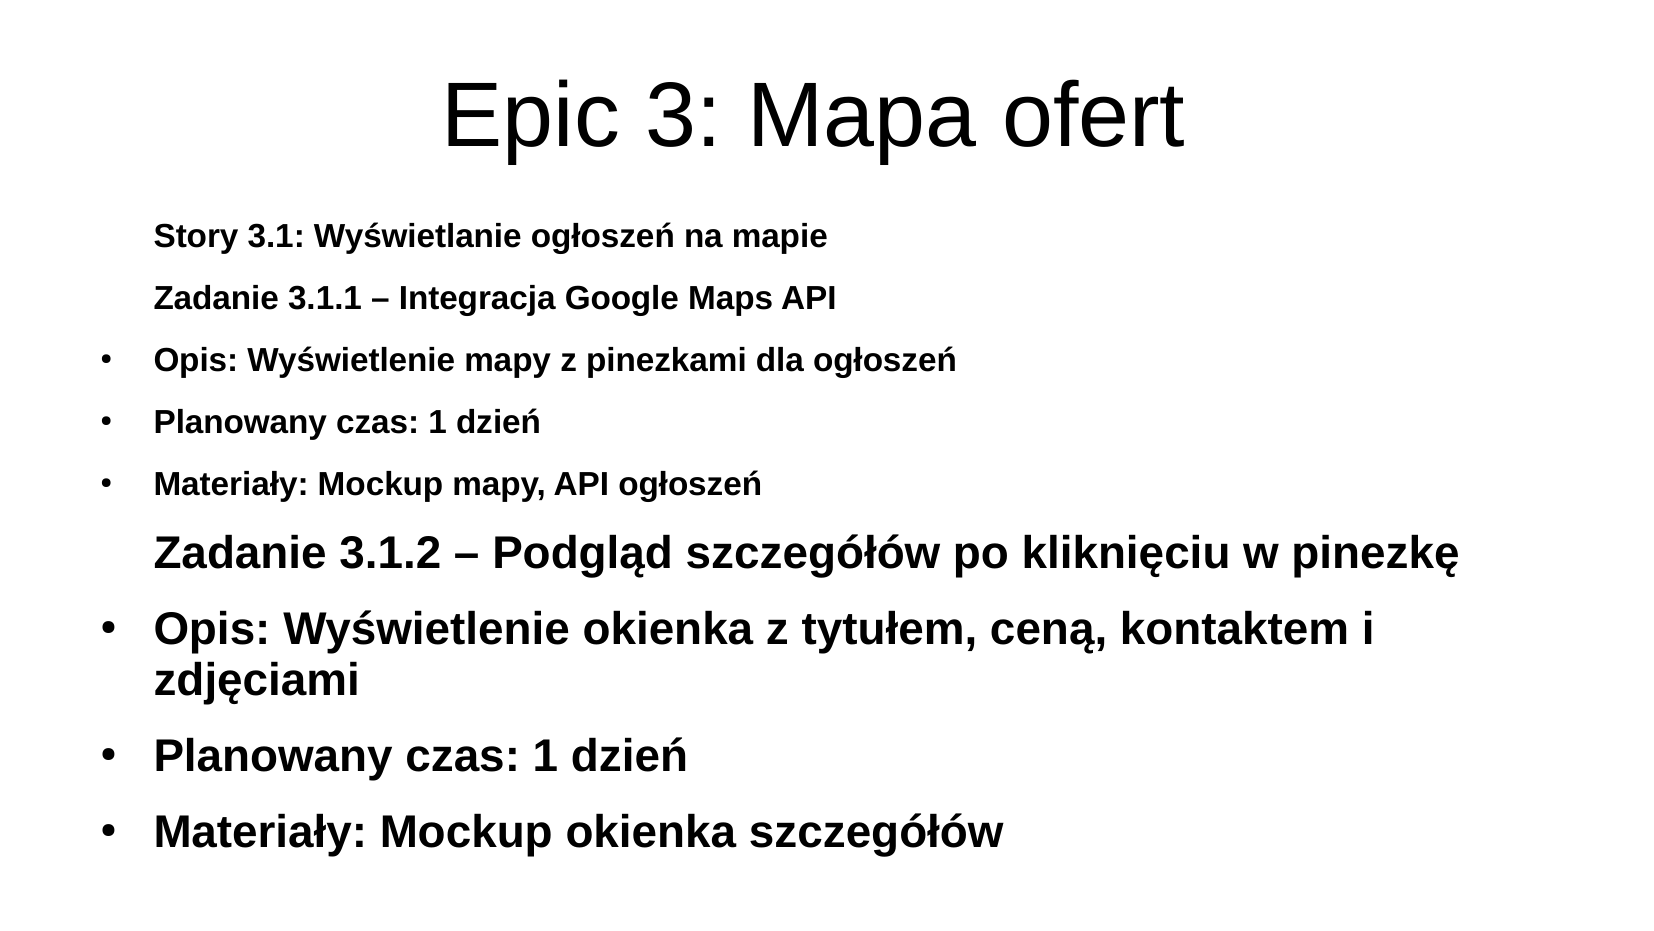

# Epic 3: Mapa ofert
Story 3.1: Wyświetlanie ogłoszeń na mapie
Zadanie 3.1.1 – Integracja Google Maps API
Opis: Wyświetlenie mapy z pinezkami dla ogłoszeń
Planowany czas: 1 dzień
Materiały: Mockup mapy, API ogłoszeń
Zadanie 3.1.2 – Podgląd szczegółów po kliknięciu w pinezkę
Opis: Wyświetlenie okienka z tytułem, ceną, kontaktem i zdjęciami
Planowany czas: 1 dzień
Materiały: Mockup okienka szczegółów